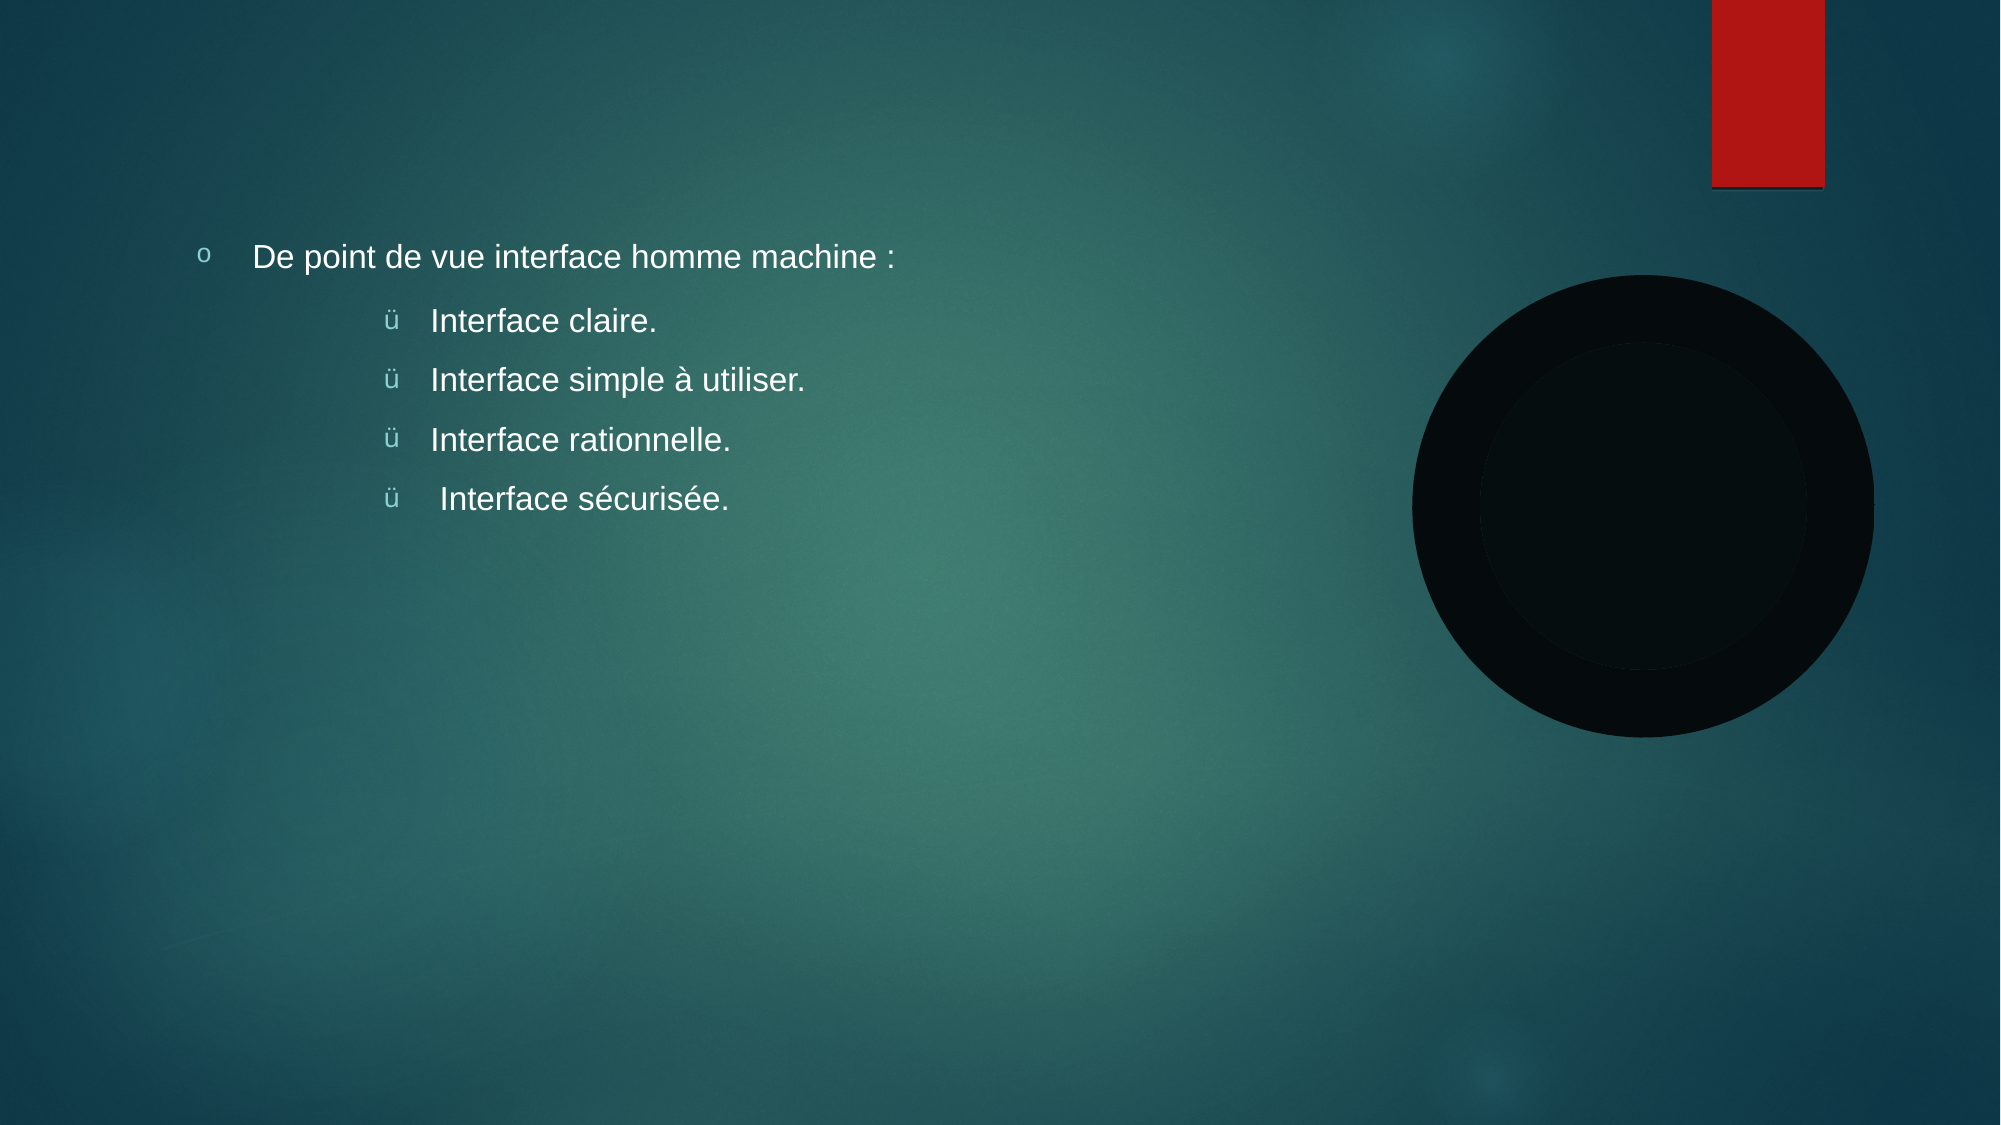

# De point de vue interface homme machine :
Interface claire.
Interface simple à utiliser.
Interface rationnelle.
 Interface sécurisée.